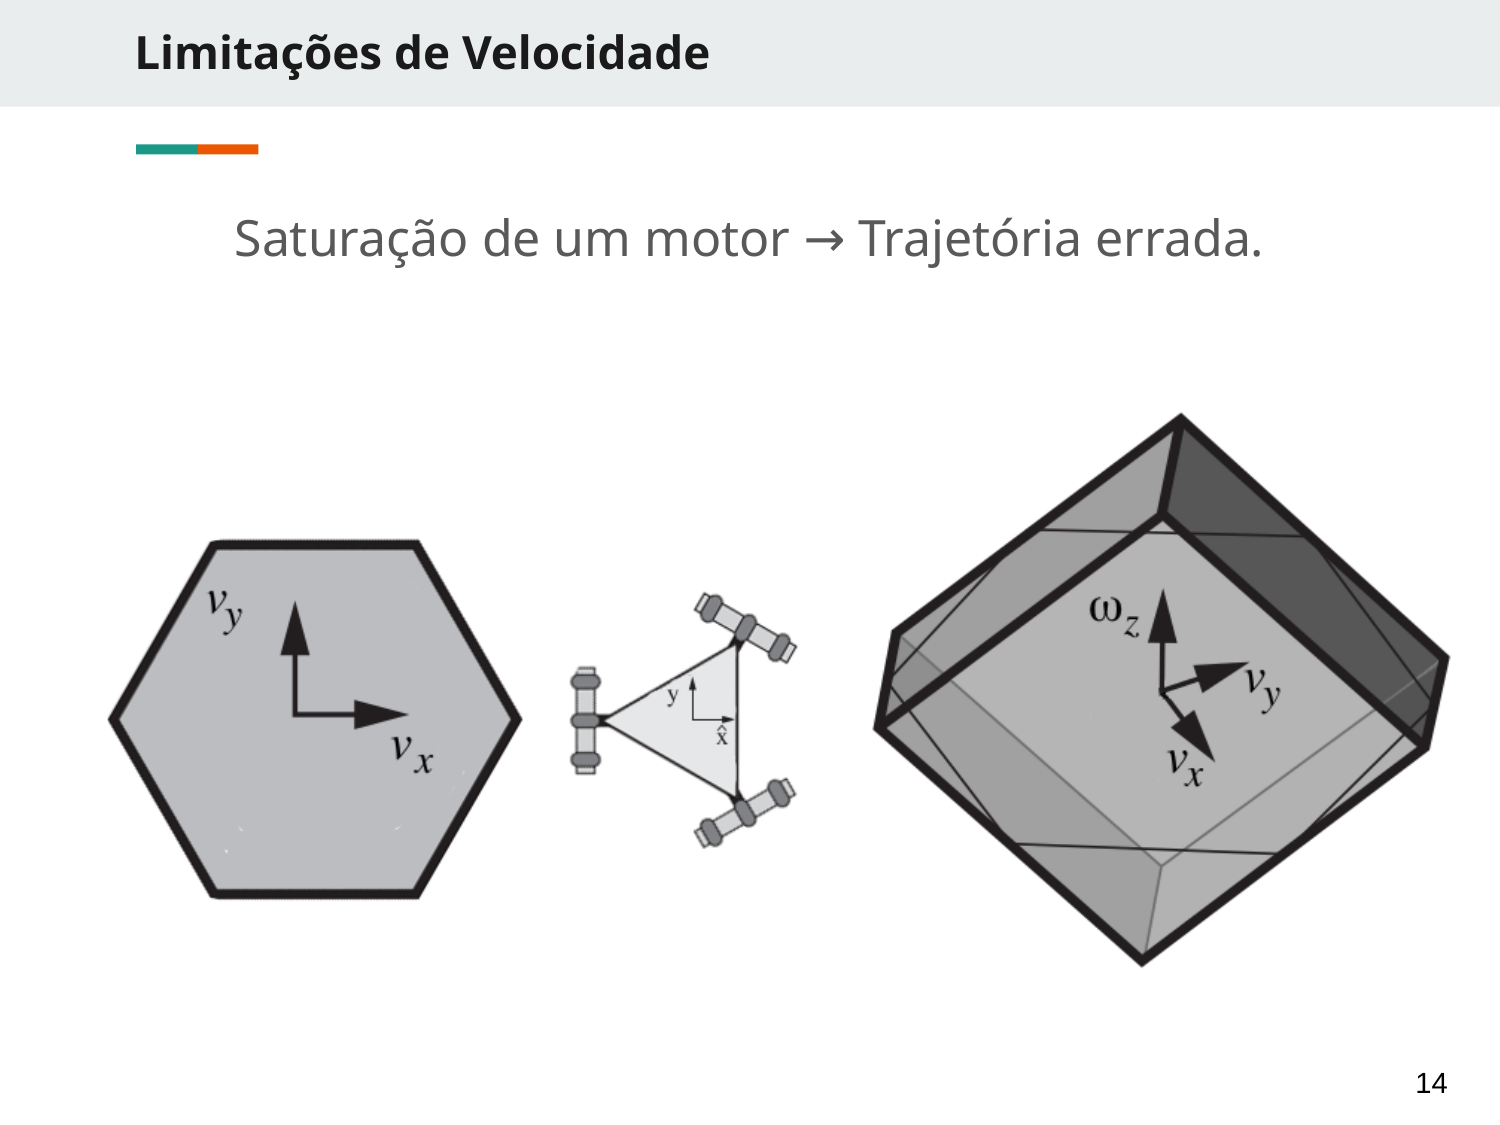

# Limitações de Velocidade
Saturação de um motor → Trajetória errada.
14